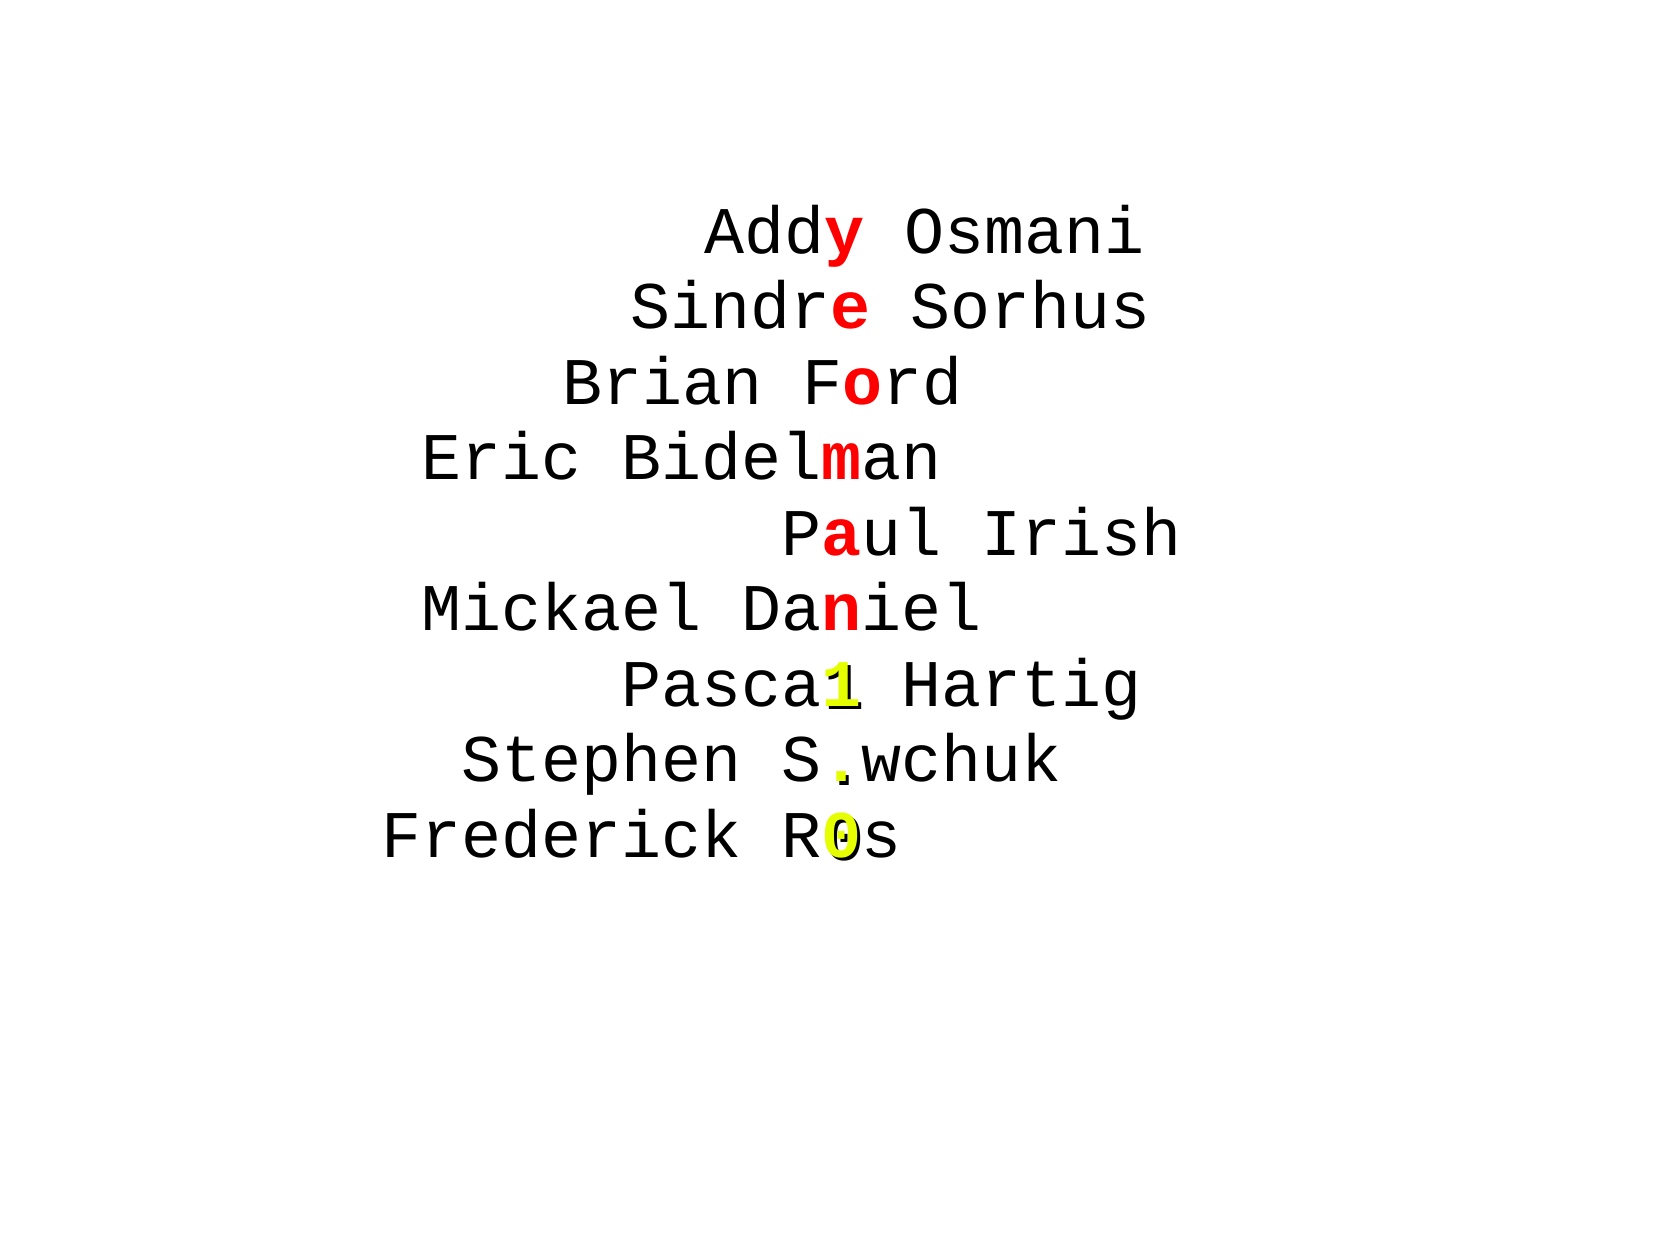

Addy Osmani
 		 Sindre Sorhus
 	 Brian Ford
 Eric Bidelman
 Paul Irish
 Mickael Daniel
 Pasca1 Hartig
 Stephen S.wchuk
 Frederick R0s